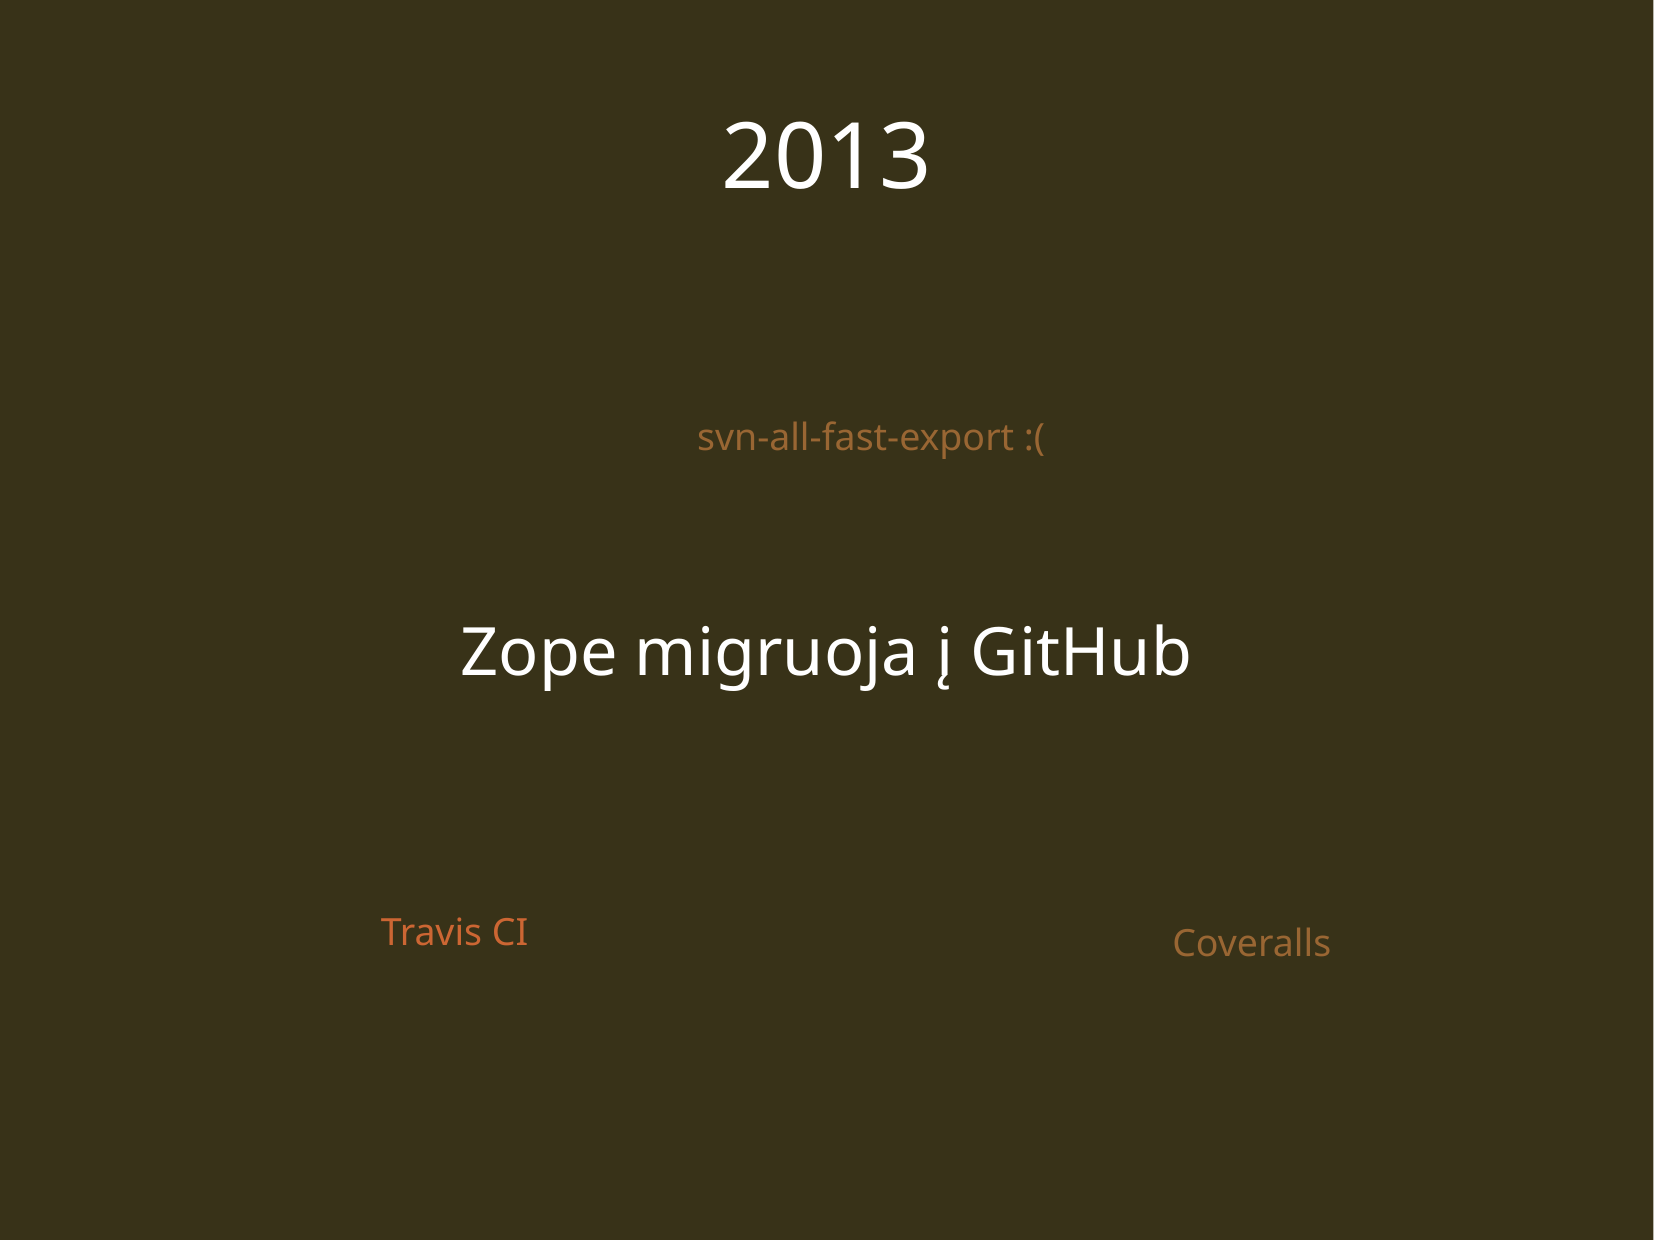

# 2013
Zope migruoja į GitHub
svn-all-fast-export :(
Travis CI
Coveralls